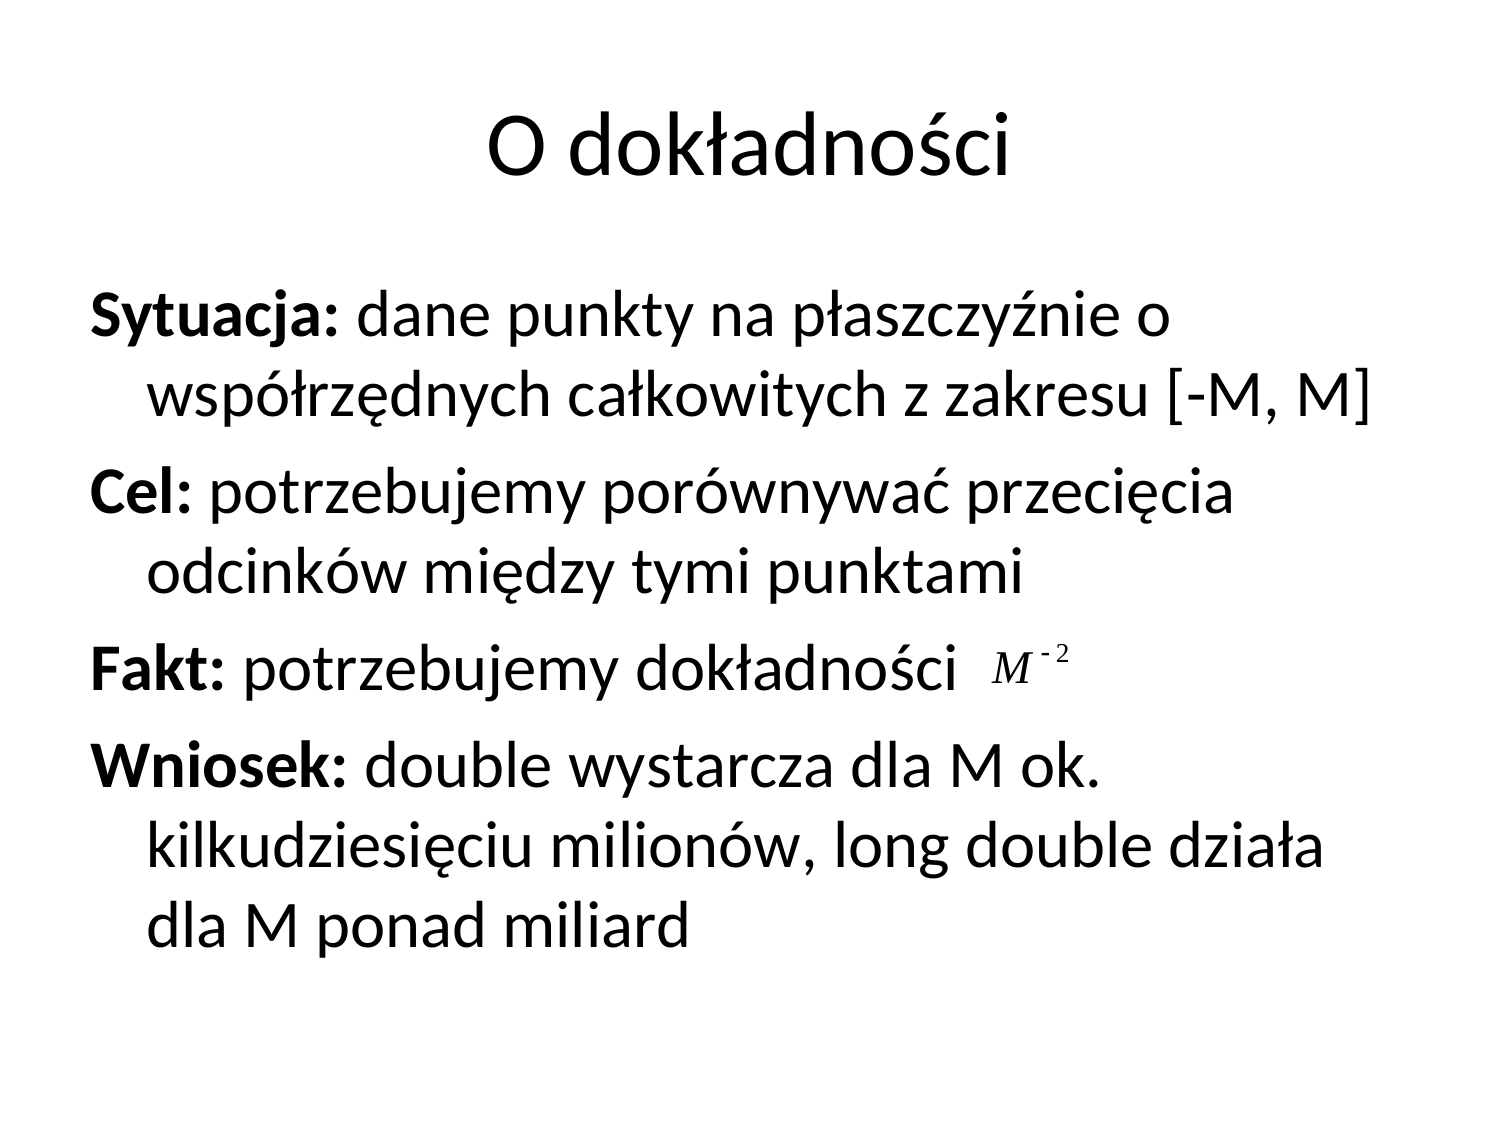

# O dokładności
Sytuacja: dane punkty na płaszczyźnie o współrzędnych całkowitych z zakresu [-M, M]
Cel: potrzebujemy porównywać przecięcia odcinków między tymi punktami
Fakt: potrzebujemy dokładności
Wniosek: double wystarcza dla M ok. kilkudziesięciu milionów, long double działa dla M ponad miliard